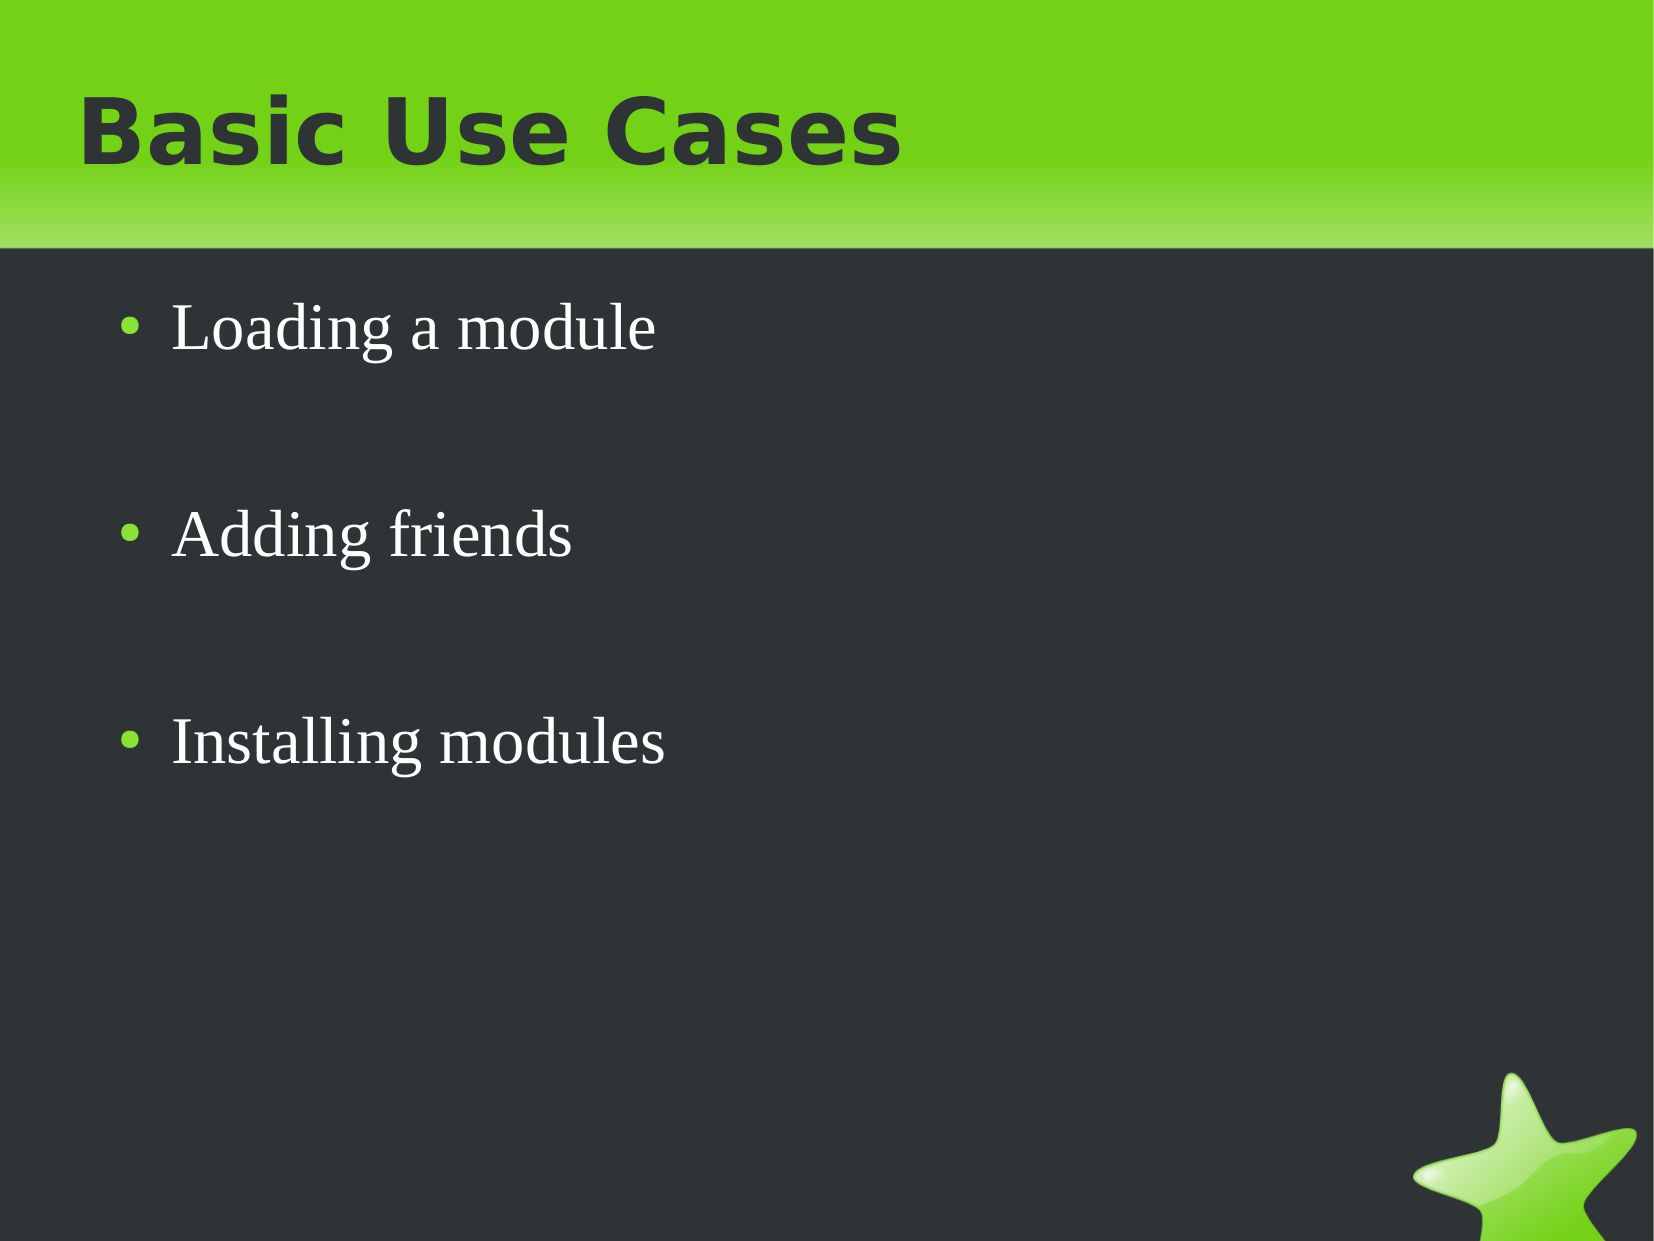

# Basic Use Cases
Loading a module
Adding friends
Installing modules